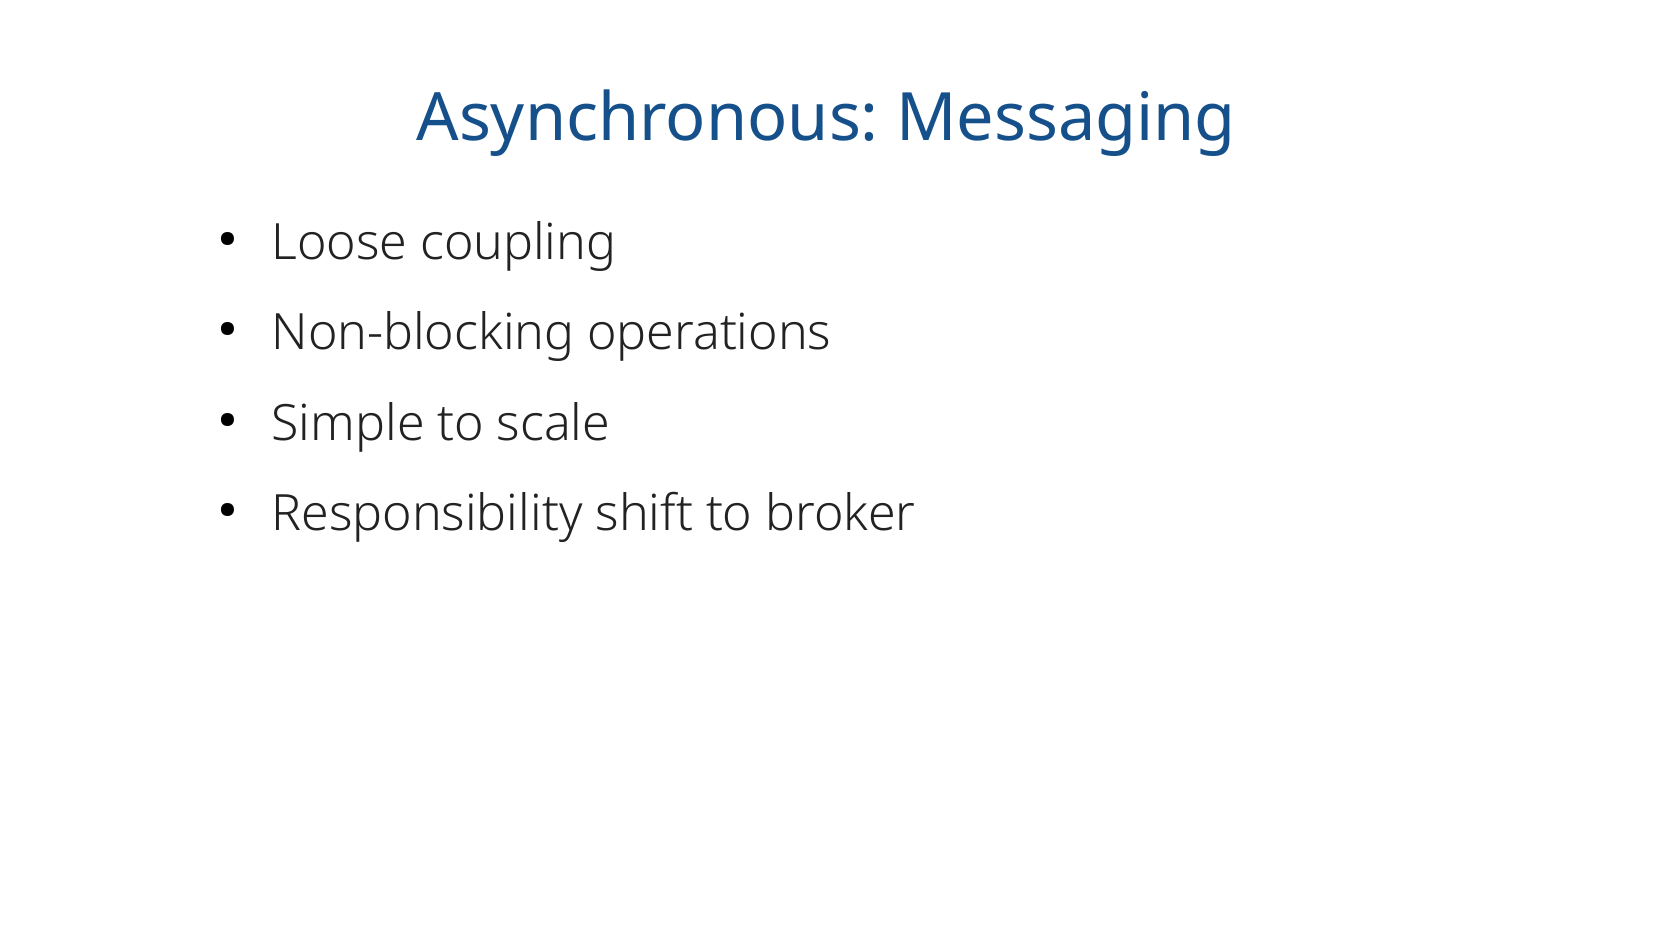

# Asynchronous: Messaging
Loose coupling
Non-blocking operations
Simple to scale
Responsibility shift to broker